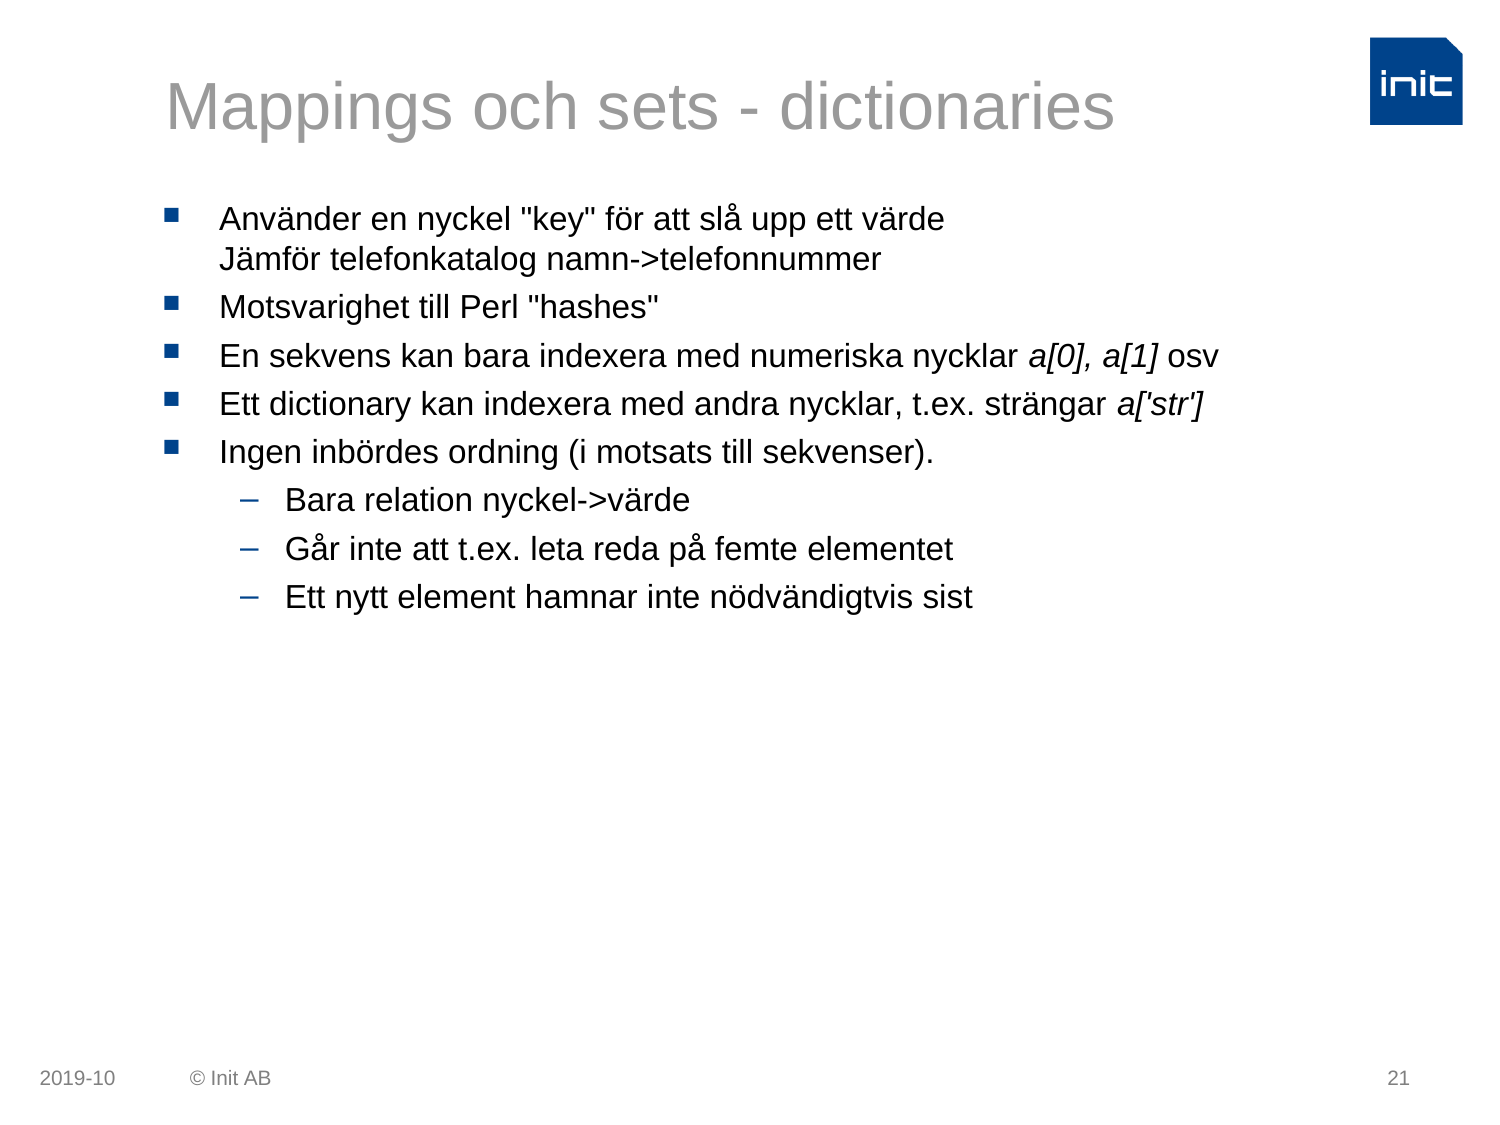

Mappings och sets - dictionaries
Använder en nyckel "key" för att slå upp ett värde
Jämför telefonkatalog namn->telefonnummer
Motsvarighet till Perl "hashes"
En sekvens kan bara indexera med numeriska nycklar a[0], a[1] osv
Ett dictionary kan indexera med andra nycklar, t.ex. strängar a['str']
Ingen inbördes ordning (i motsats till sekvenser).
Bara relation nyckel->värde
Går inte att t.ex. leta reda på femte elementet
Ett nytt element hamnar inte nödvändigtvis sist
2019-10
© Init AB